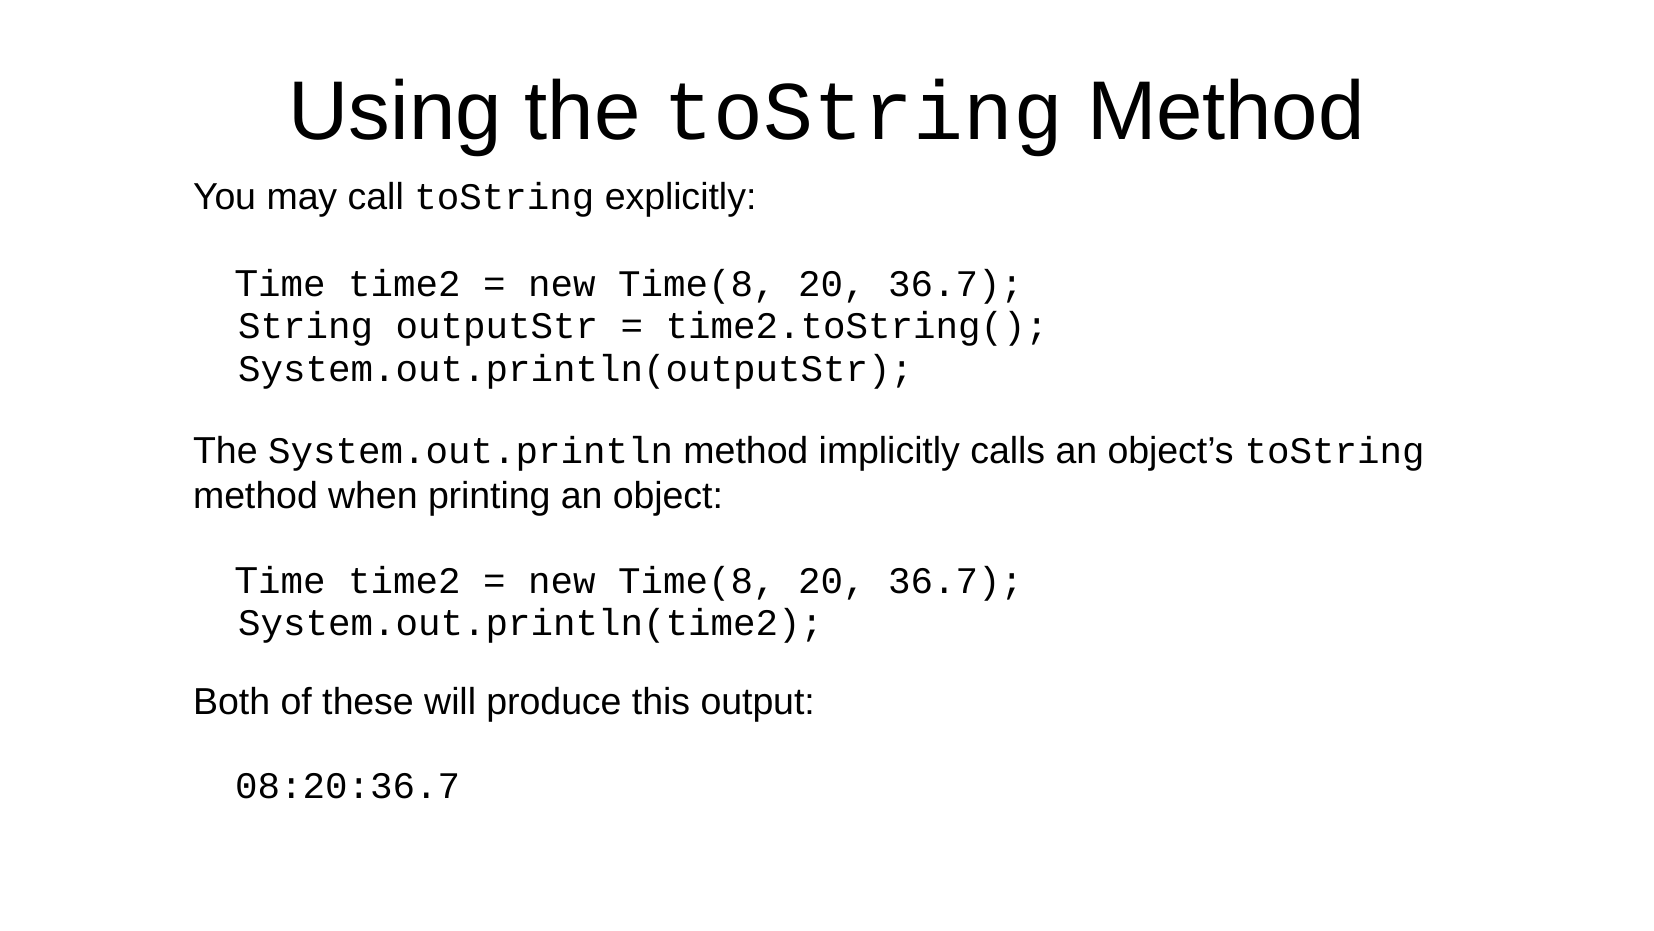

# Using the toString Method
You may call toString explicitly:
 Time time2 = new Time(8, 20, 36.7);
 String outputStr = time2.toString();
 System.out.println(outputStr);
The System.out.println method implicitly calls an object’s toString method when printing an object:
 Time time2 = new Time(8, 20, 36.7);
 System.out.println(time2);
Both of these will produce this output:
 08:20:36.7